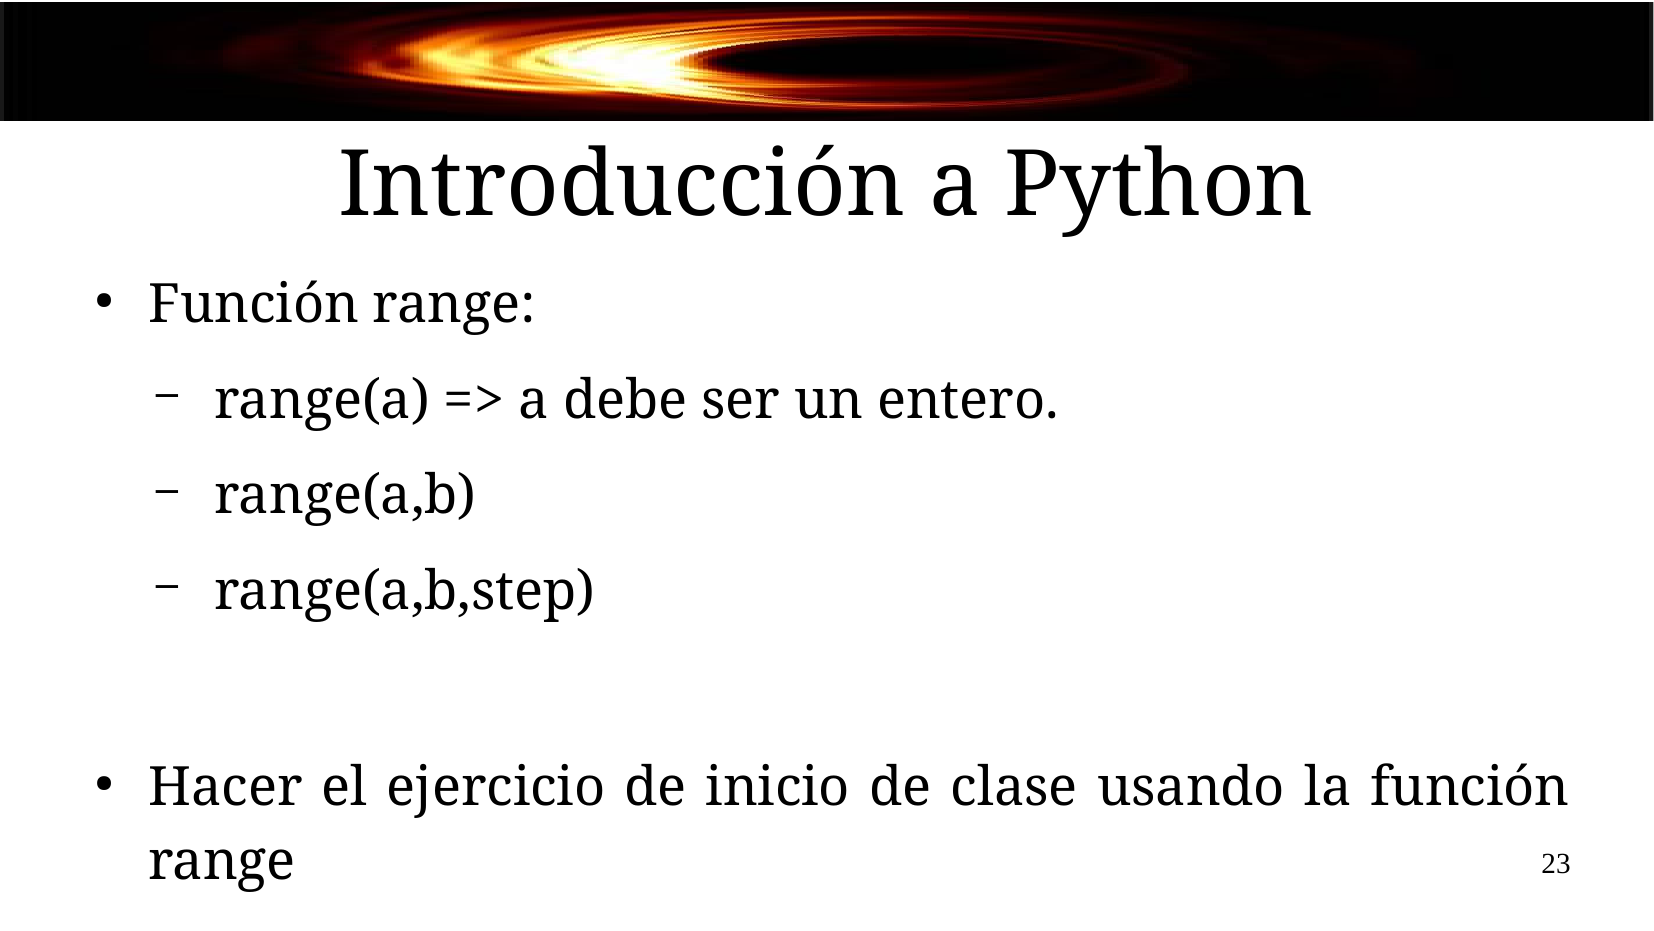

Introducción a Python
# Función range:
range(a) => a debe ser un entero.
range(a,b)
range(a,b,step)
Hacer el ejercicio de inicio de clase usando la función range
23